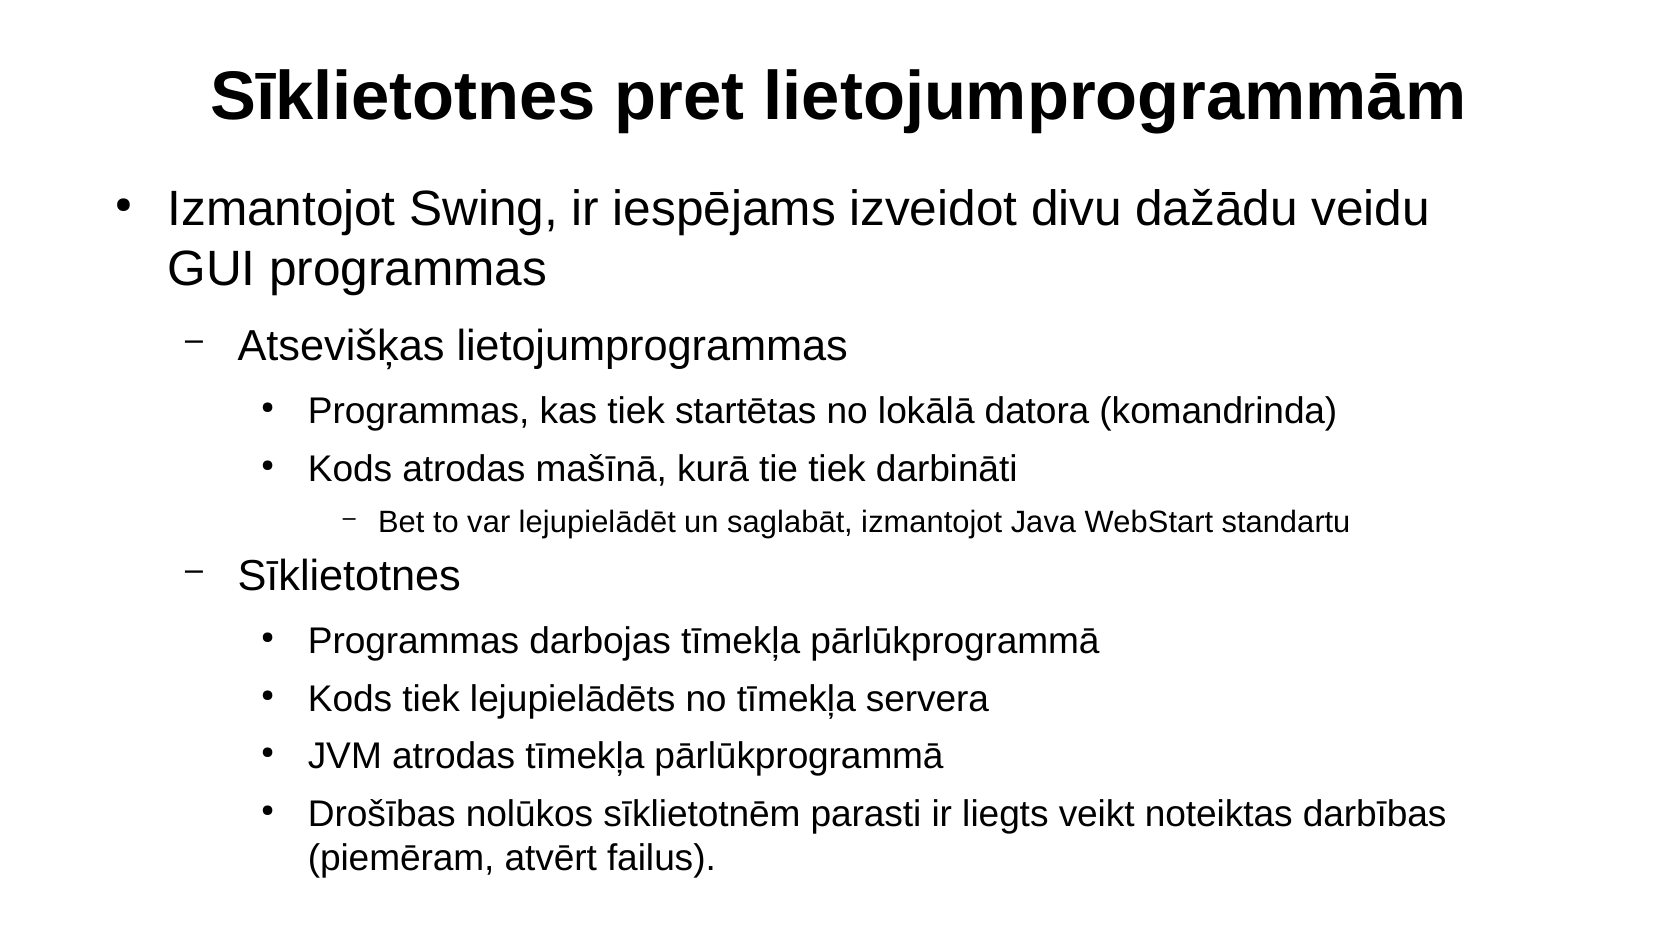

# Sīklietotnes pret lietojumprogrammām
Izmantojot Swing, ir iespējams izveidot divu dažādu veidu GUI programmas
Atsevišķas lietojumprogrammas
Programmas, kas tiek startētas no lokālā datora (komandrinda)
Kods atrodas mašīnā, kurā tie tiek darbināti
Bet to var lejupielādēt un saglabāt, izmantojot Java WebStart standartu
Sīklietotnes
Programmas darbojas tīmekļa pārlūkprogrammā
Kods tiek lejupielādēts no tīmekļa servera
JVM atrodas tīmekļa pārlūkprogrammā
Drošības nolūkos sīklietotnēm parasti ir liegts veikt noteiktas darbības (piemēram, atvērt failus).